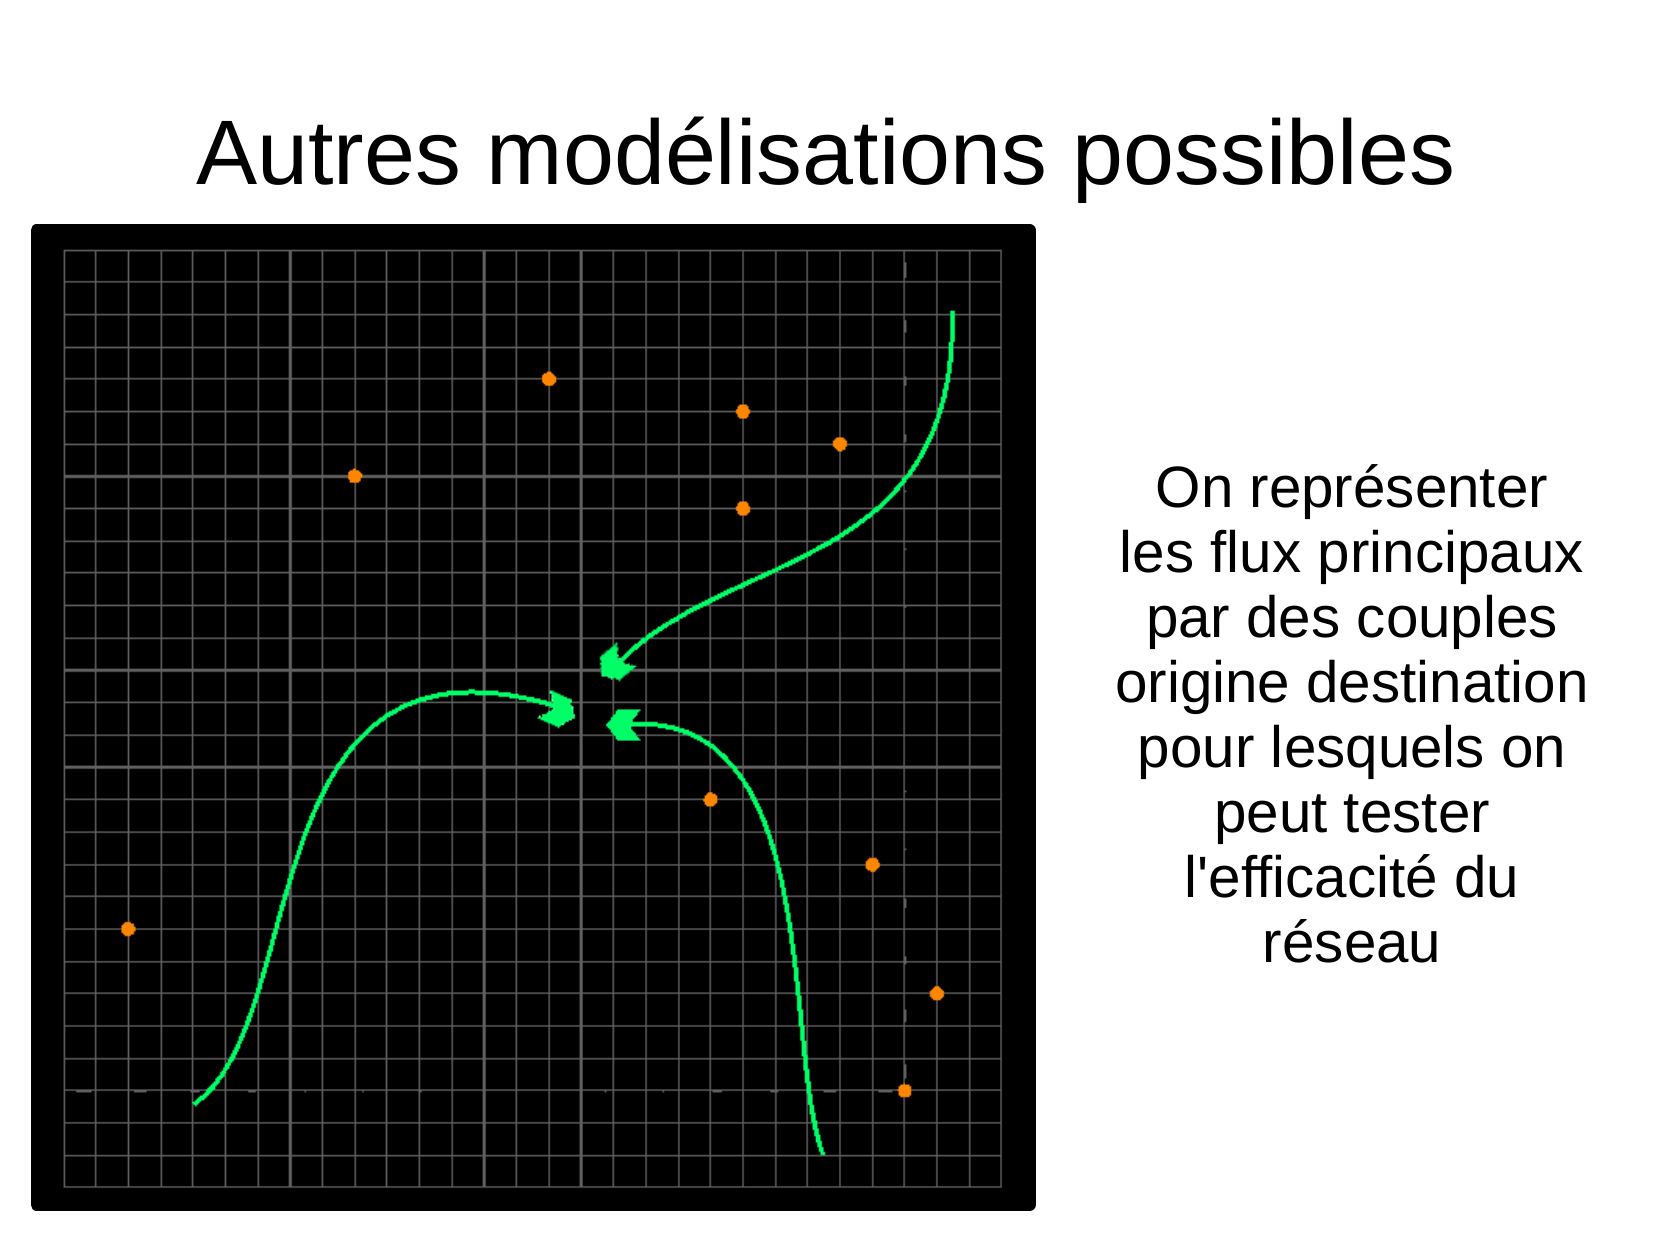

# Autres modélisations possibles
On représenter les flux principaux par des couples origine destination pour lesquels on peut tester l'efficacité du réseau